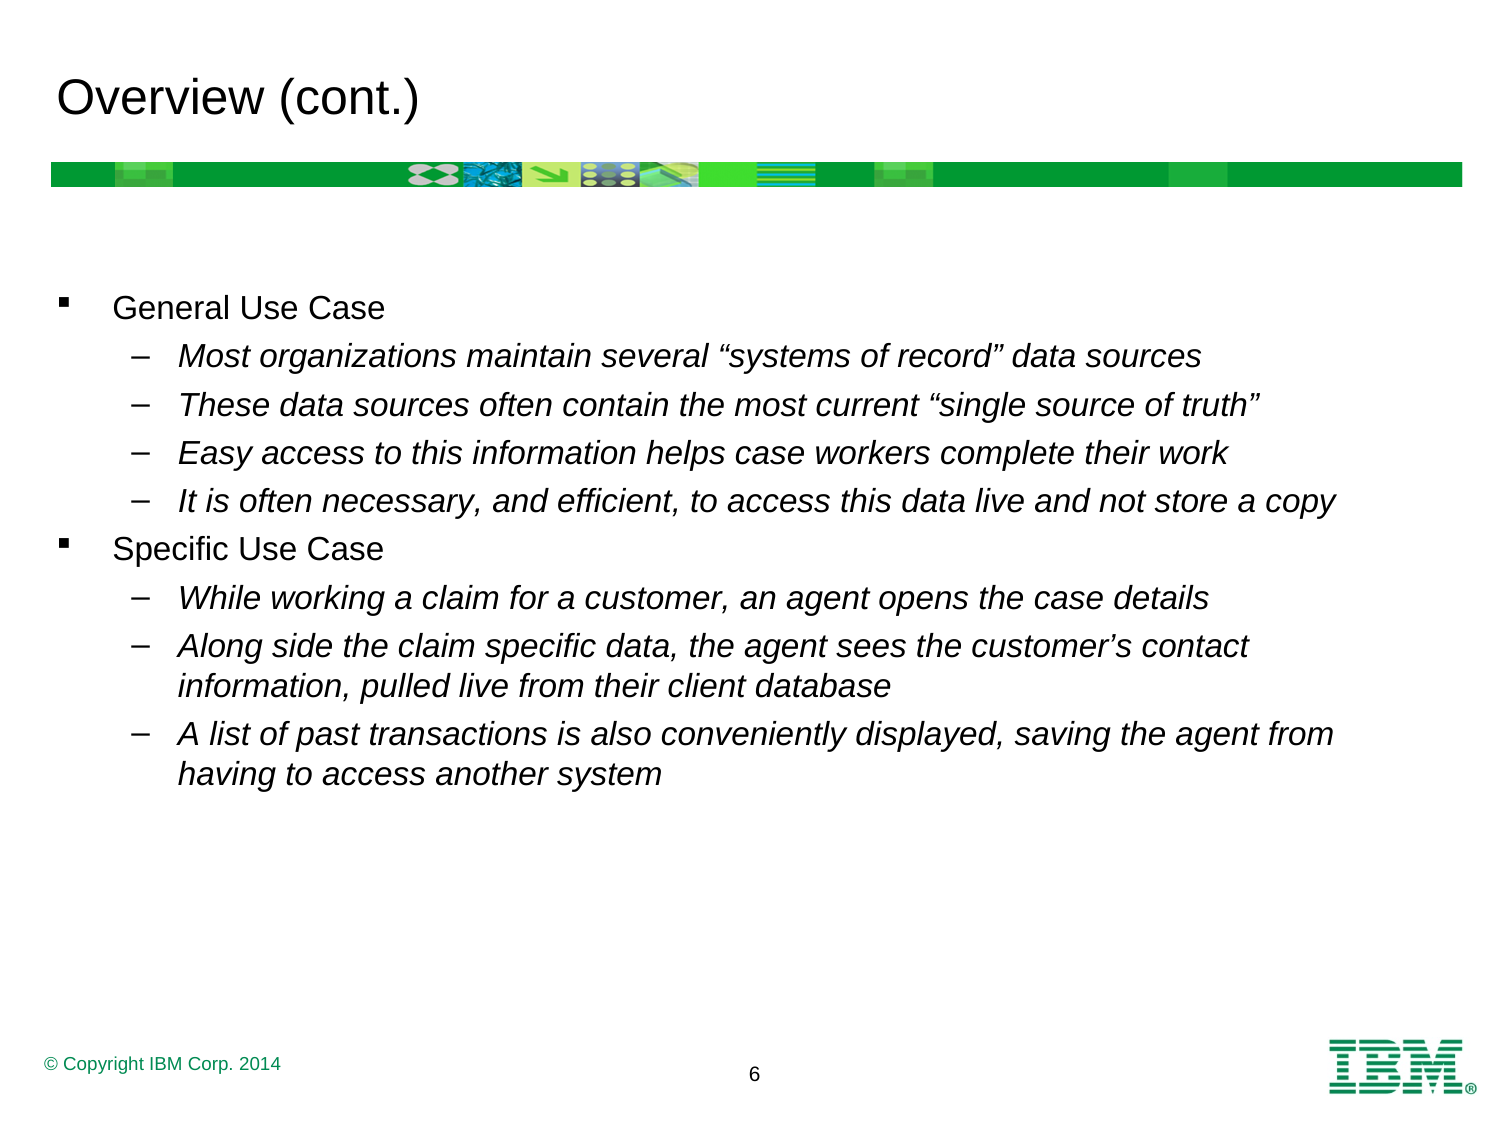

Overview (cont.)
General Use Case
Most organizations maintain several “systems of record” data sources
These data sources often contain the most current “single source of truth”
Easy access to this information helps case workers complete their work
It is often necessary, and efficient, to access this data live and not store a copy
Specific Use Case
While working a claim for a customer, an agent opens the case details
Along side the claim specific data, the agent sees the customer’s contact information, pulled live from their client database
A list of past transactions is also conveniently displayed, saving the agent from having to access another system